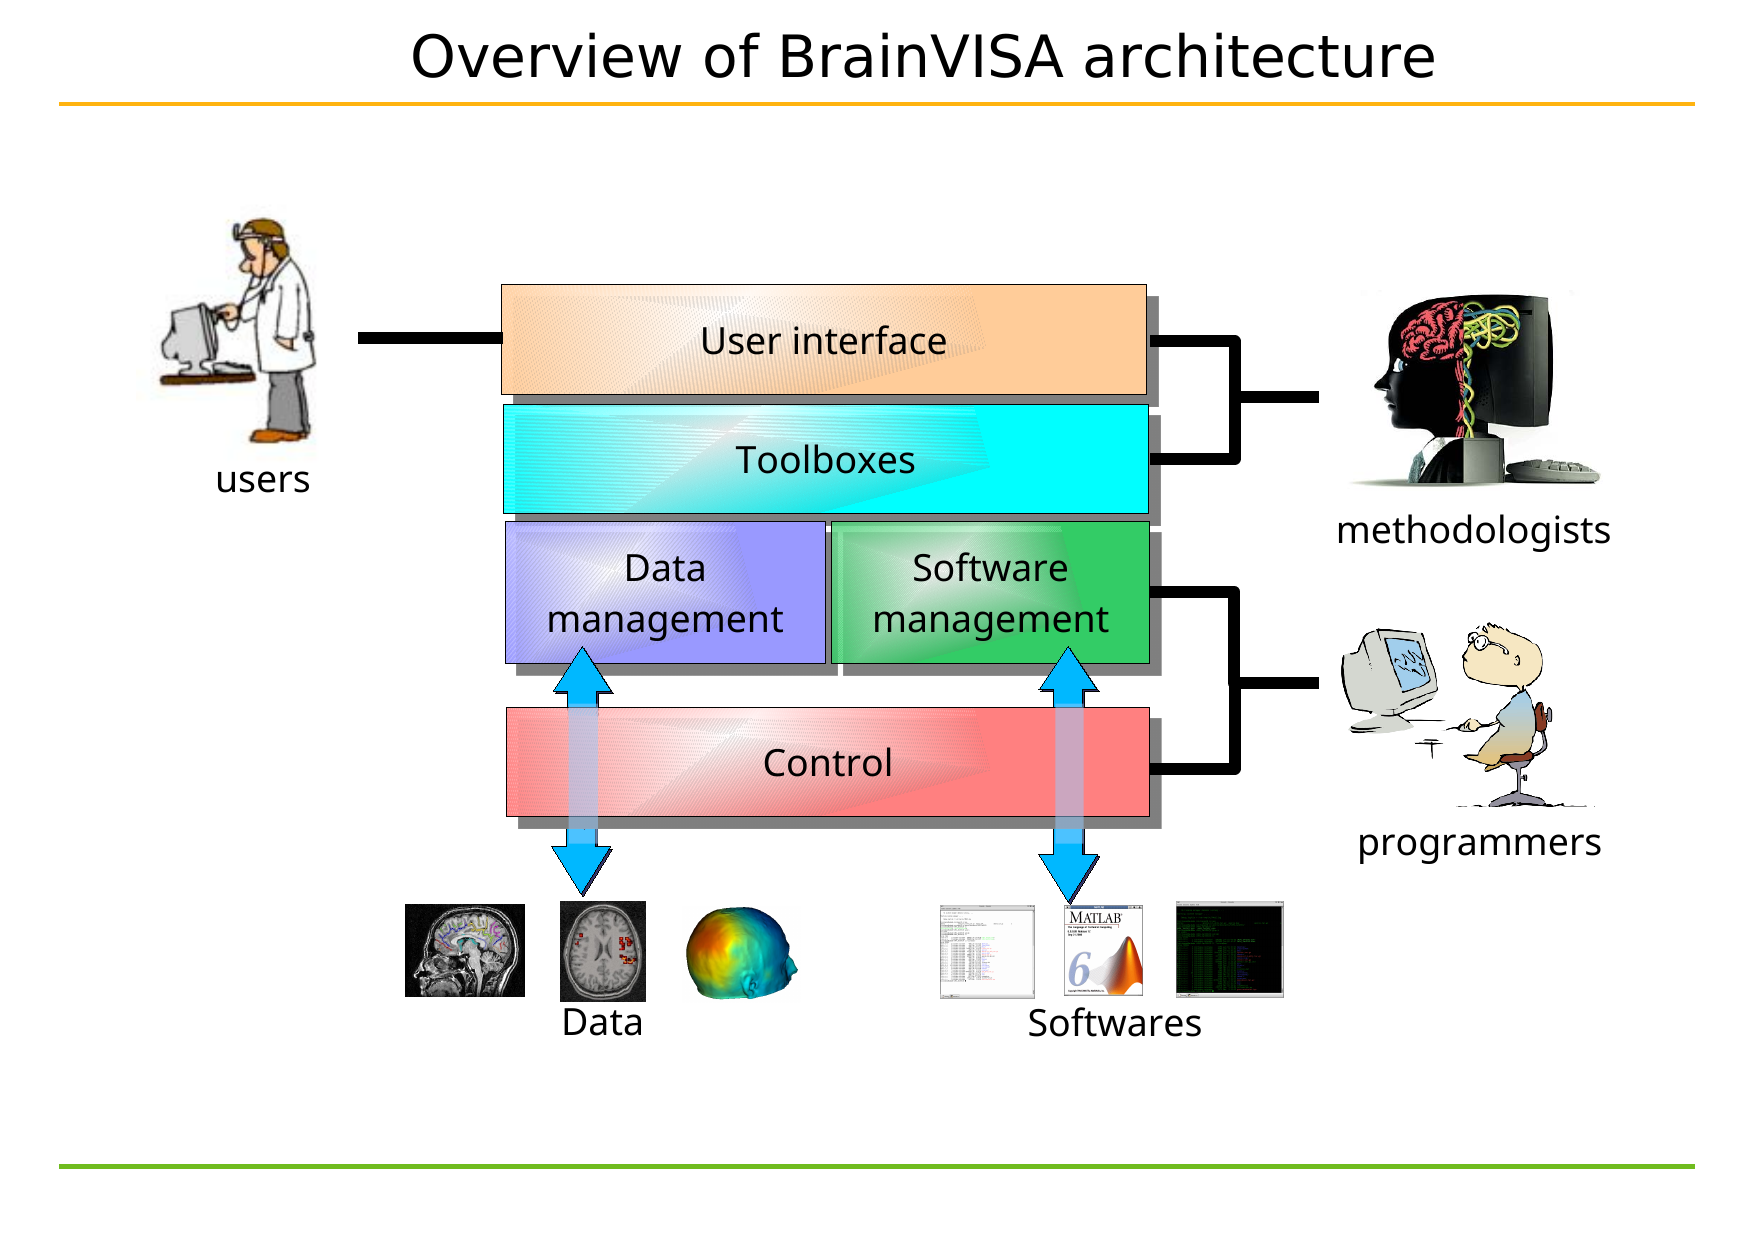

Overview of BrainVISA architecture
User interface
Toolboxes
users
methodologists
Data
management
Software
management
Control
programmers
Data
Softwares